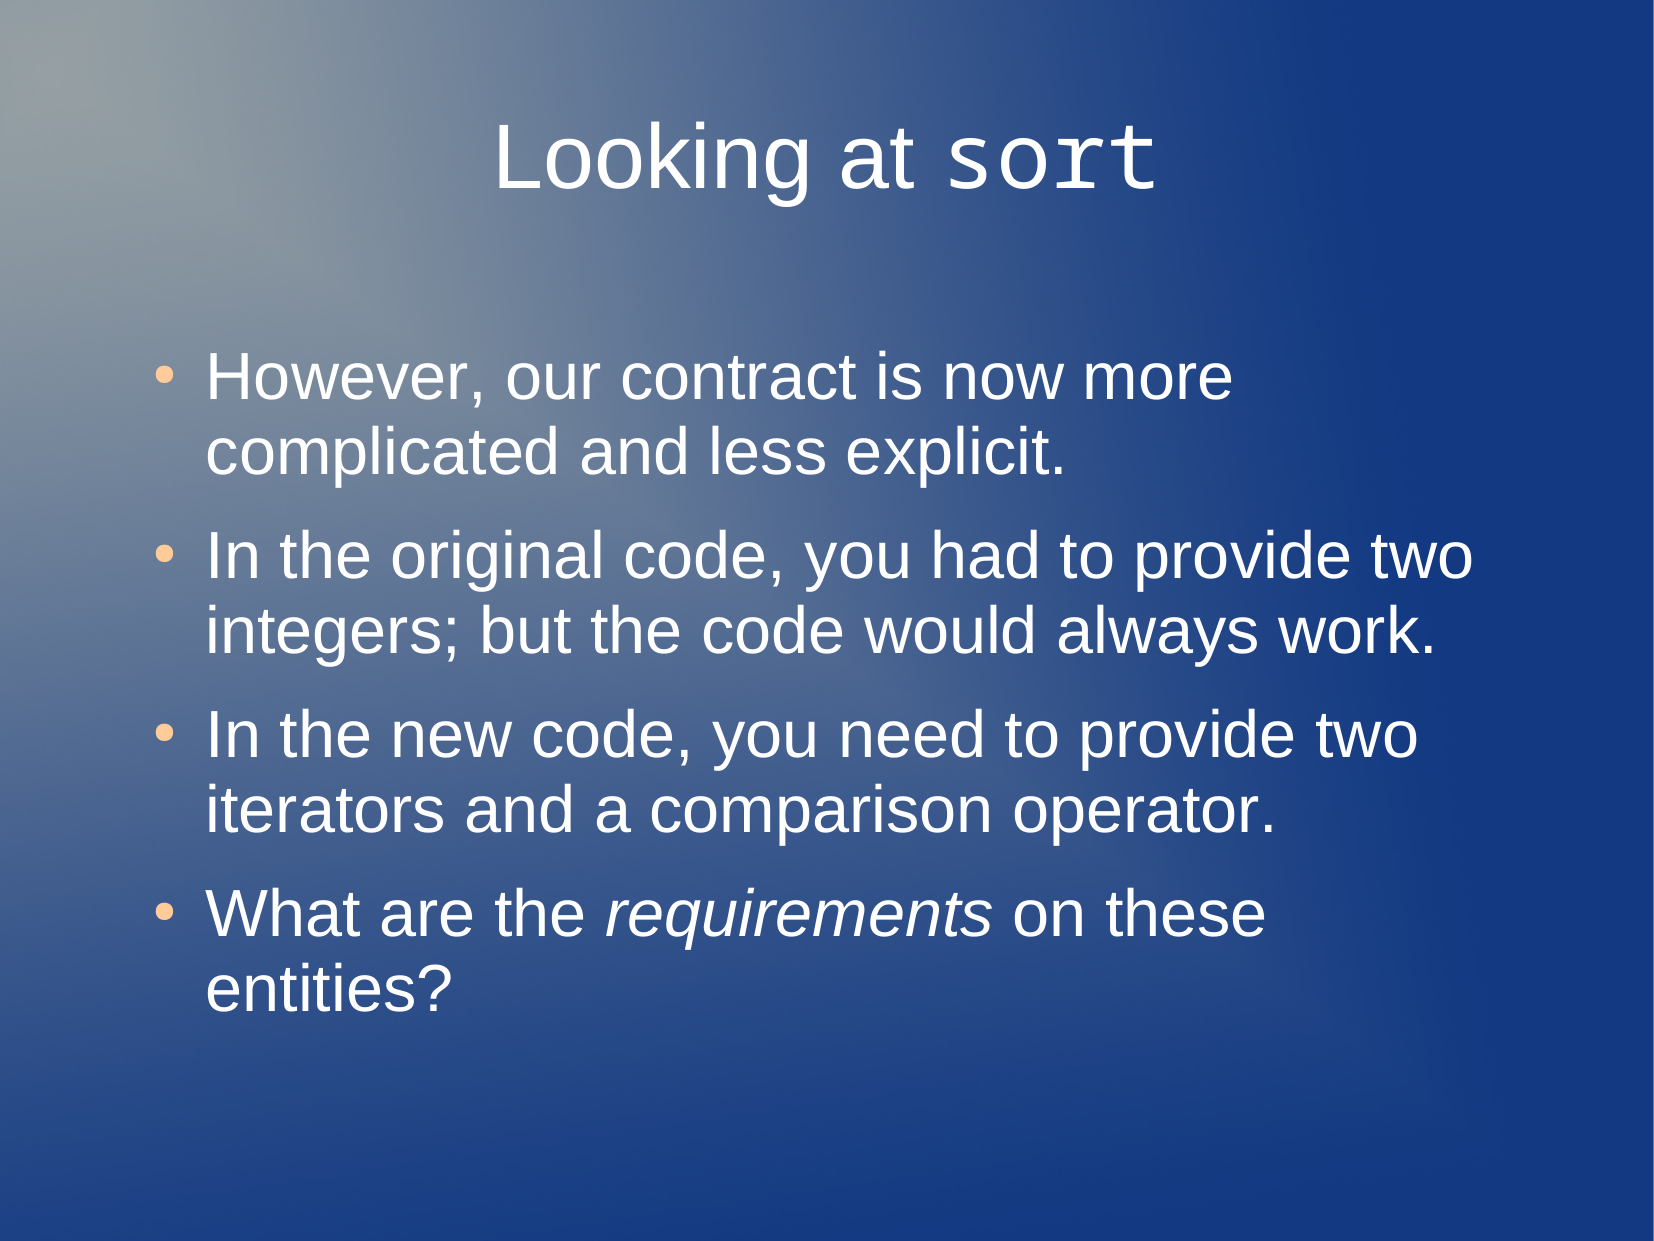

# Looking at sort
However, our contract is now more complicated and less explicit.
In the original code, you had to provide two integers; but the code would always work.
In the new code, you need to provide two iterators and a comparison operator.
What are the requirements on these entities?